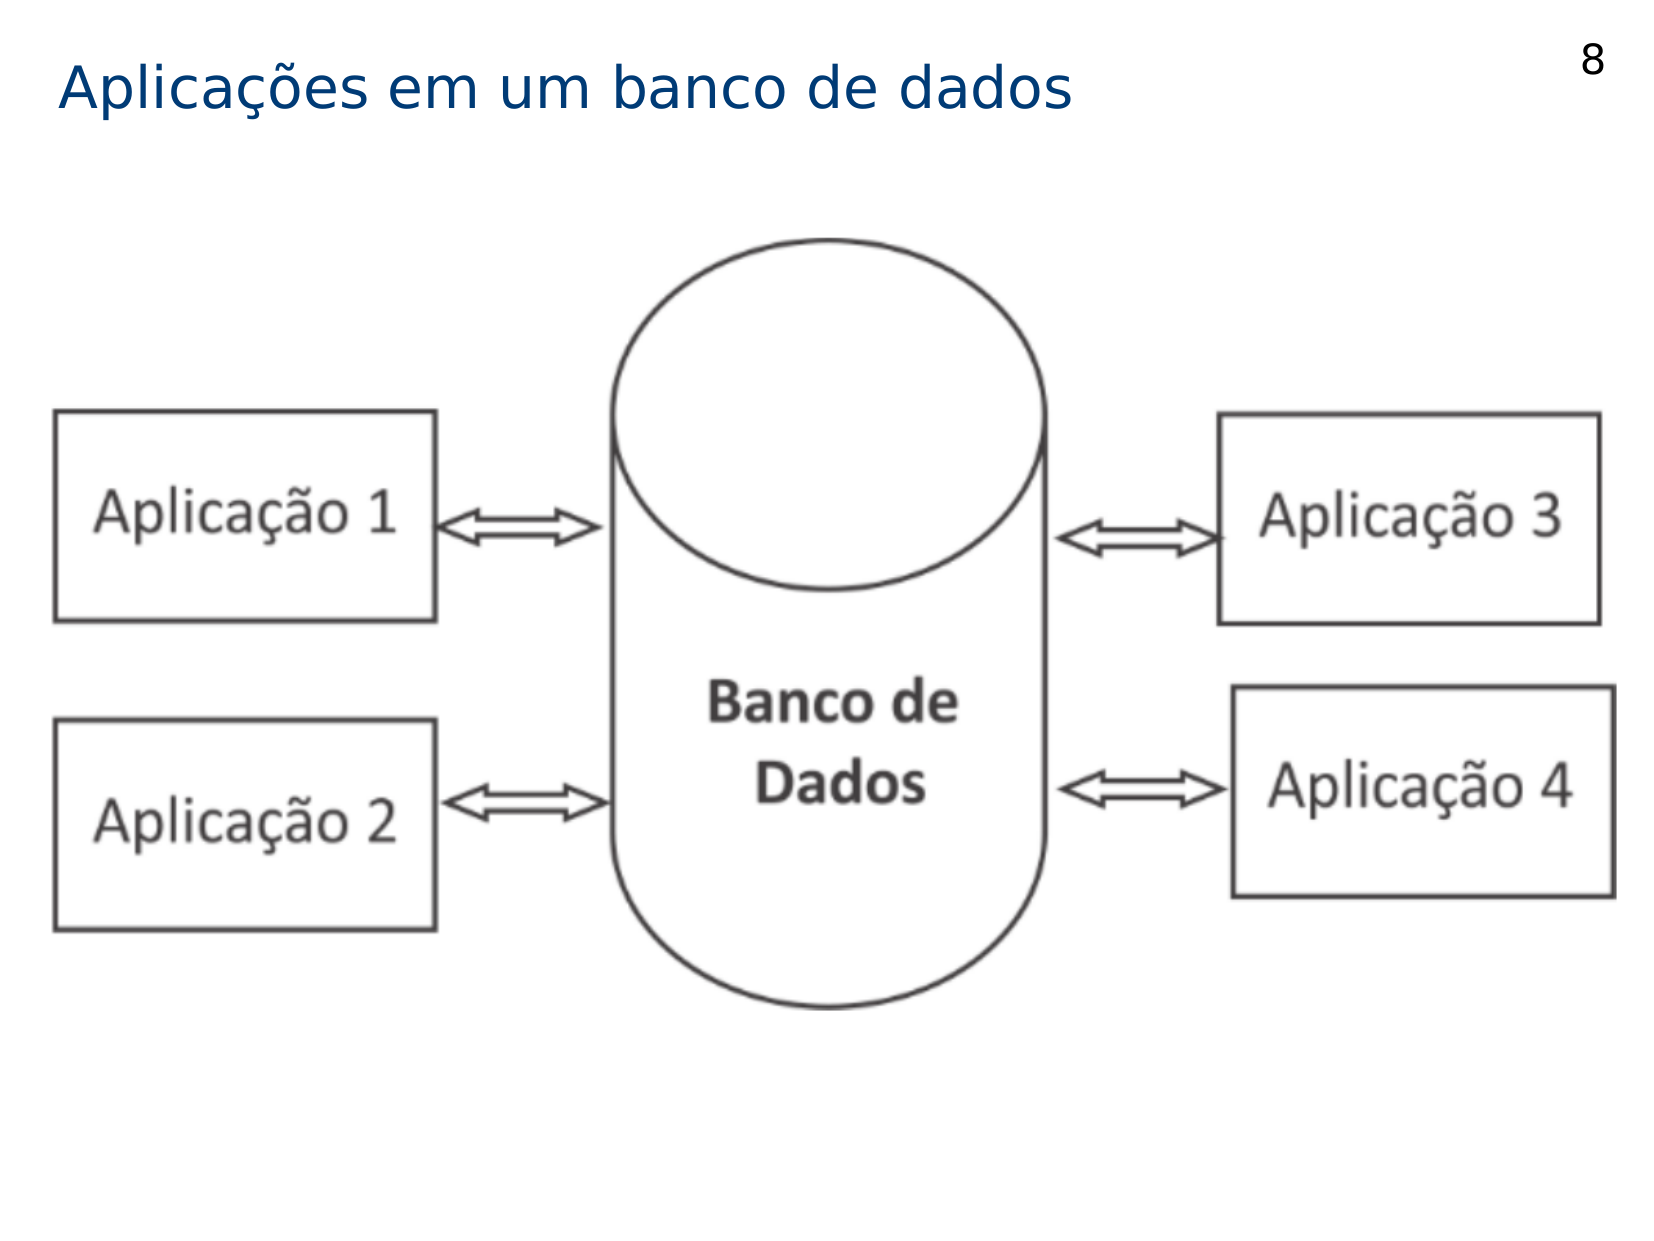

# Aplicações em um banco de dados
8